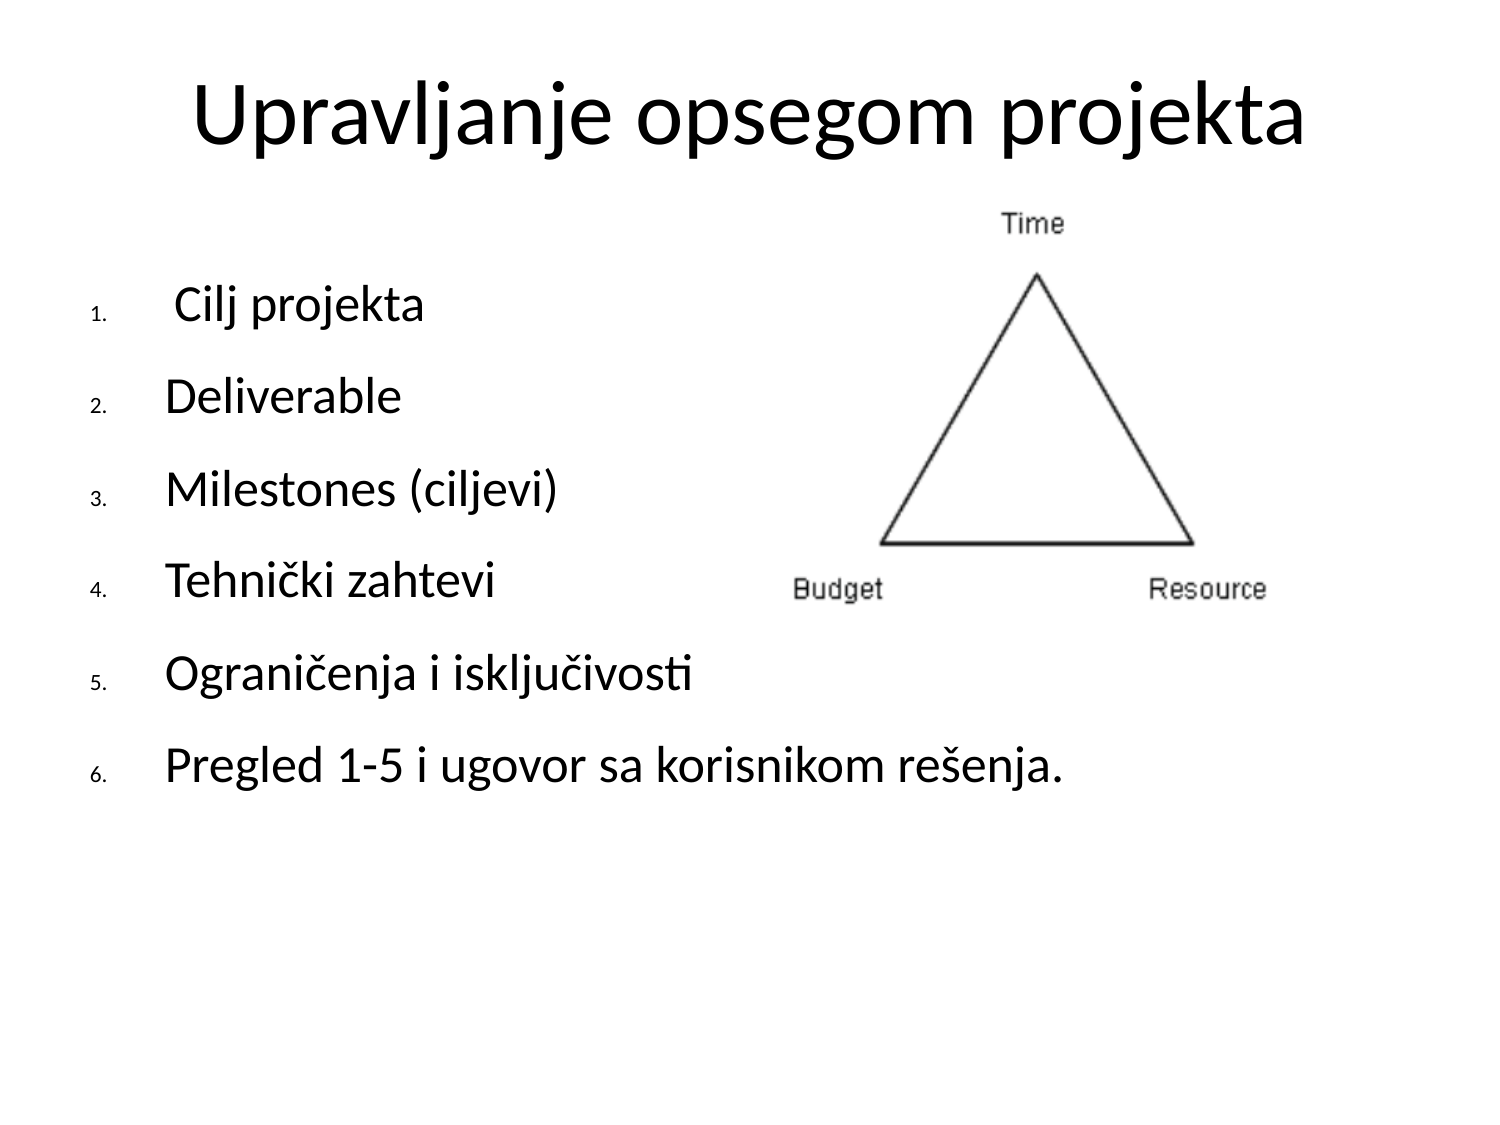

# Upravljanje opsegom projekta
Cilj projekta
Deliverable
Milestones (ciljevi)
Tehnički zahtevi
Ograničenja i isključivosti
Pregled 1-5 i ugovor sa korisnikom rešenja.